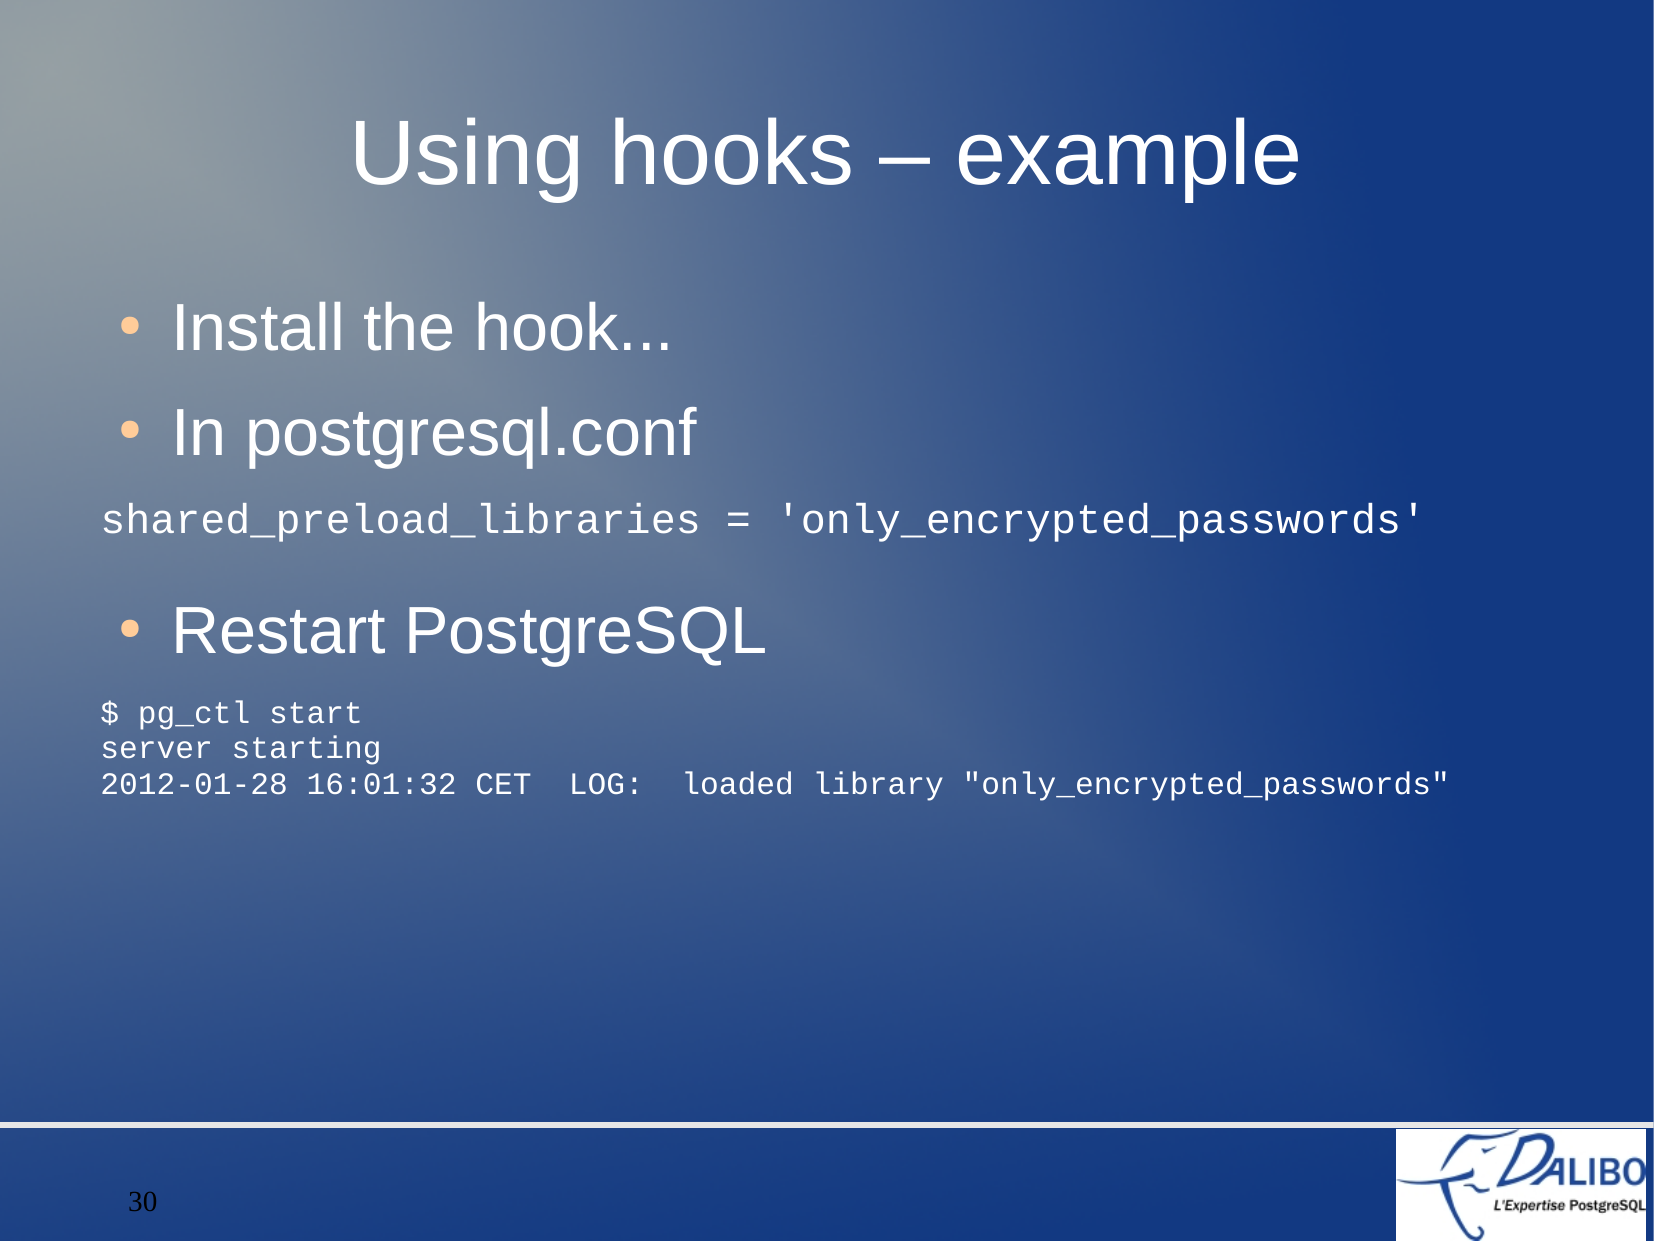

# Using hooks – example
Install the hook...
In postgresql.conf
shared_preload_libraries = 'only_encrypted_passwords'
Restart PostgreSQL
$ pg_ctl start
server starting
2012-01-28 16:01:32 CET LOG: loaded library "only_encrypted_passwords"